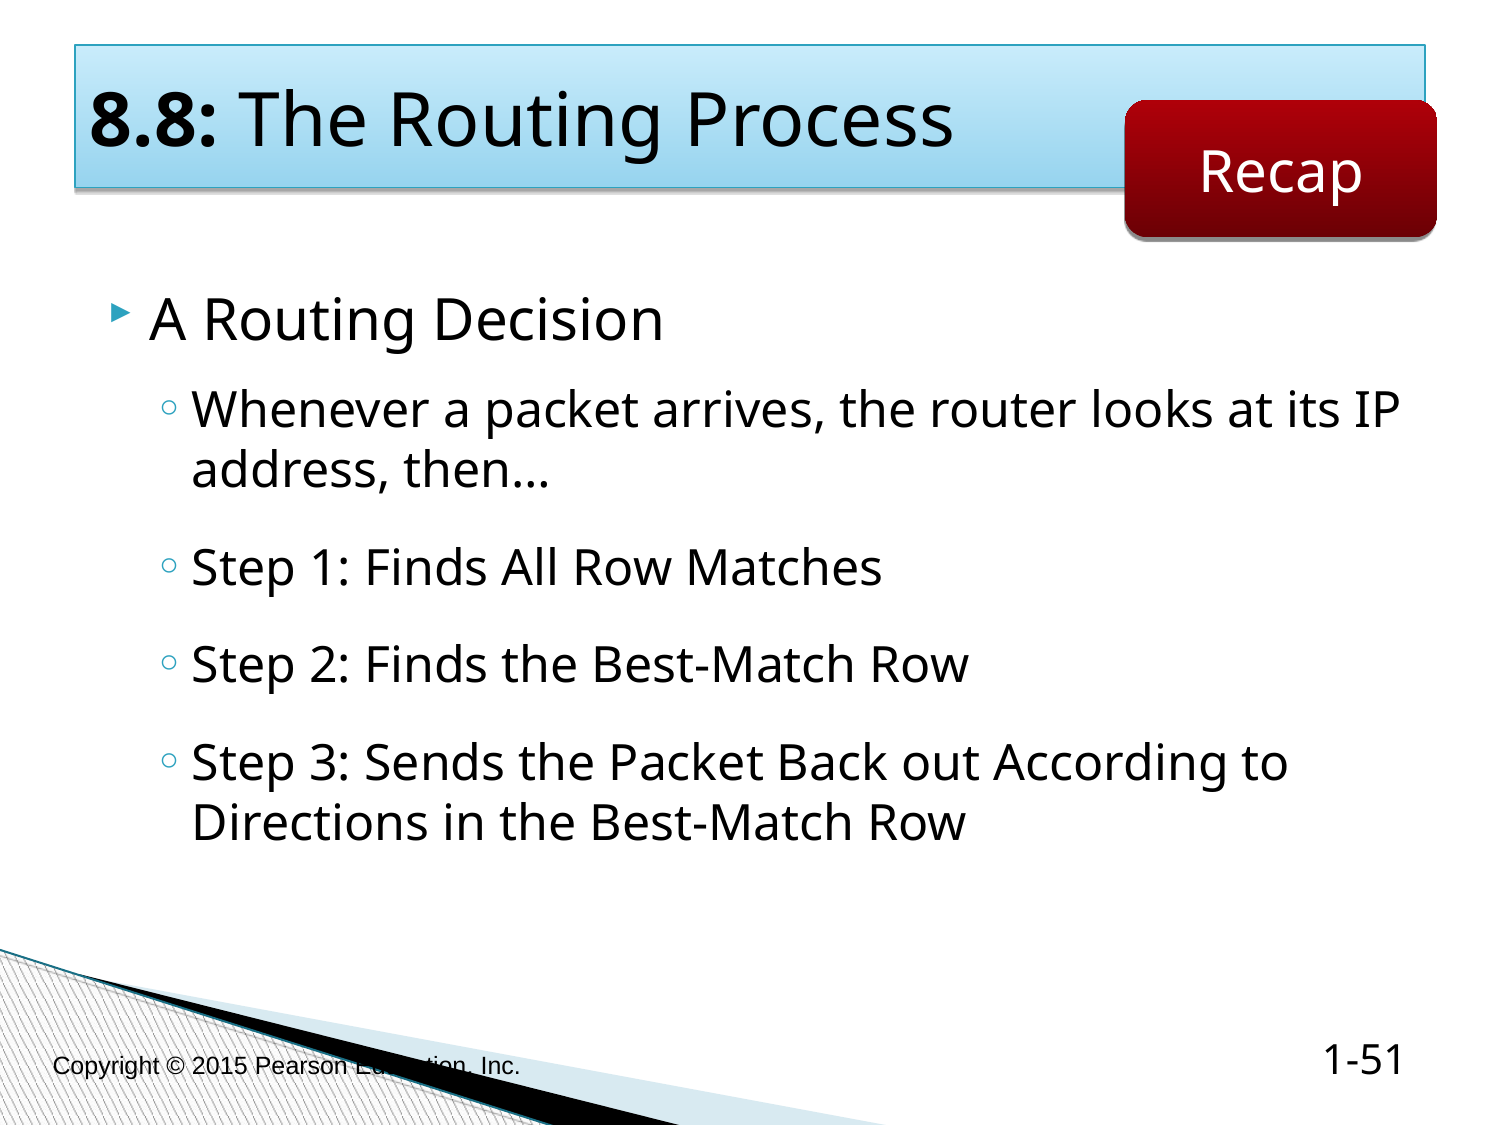

8.8: The Routing Process
Recap
# A Routing Decision
Whenever a packet arrives, the router looks at its IP address, then…
Step 1: Finds All Row Matches
Step 2: Finds the Best-Match Row
Step 3: Sends the Packet Back out According to Directions in the Best-Match Row
Copyright © 2015 Pearson Education, Inc.